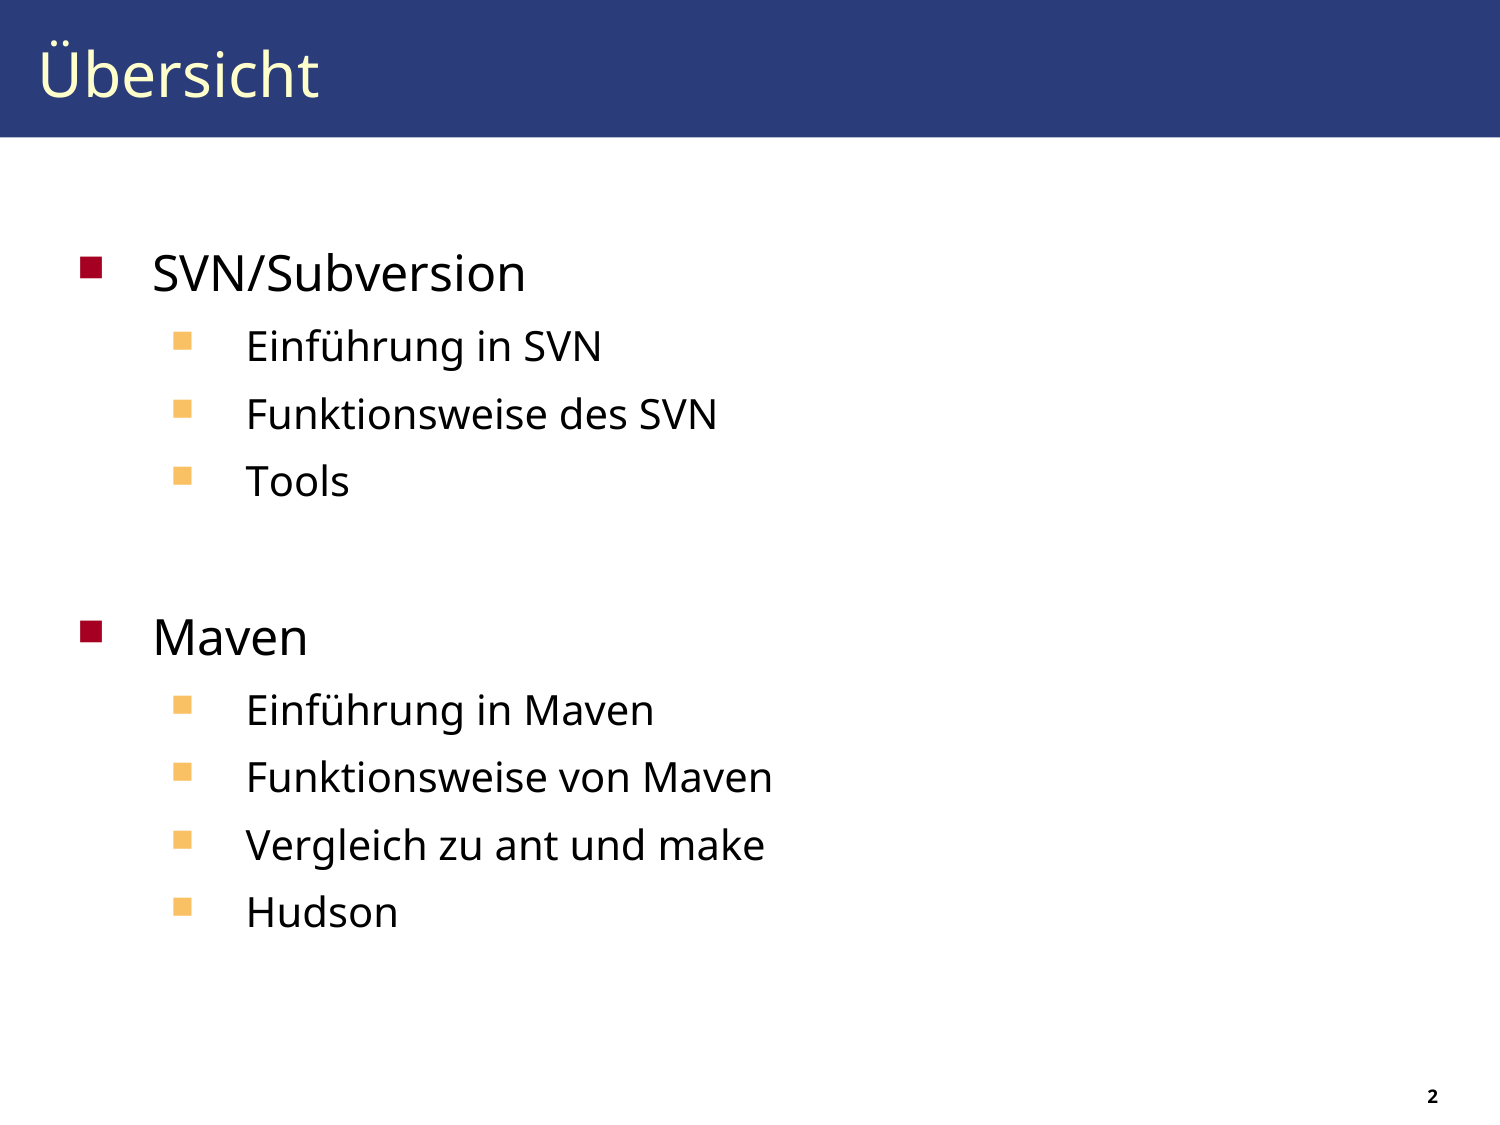

# Übersicht
SVN/Subversion
Einführung in SVN
Funktionsweise des SVN
Tools
Maven
Einführung in Maven
Funktionsweise von Maven
Vergleich zu ant und make
Hudson
2